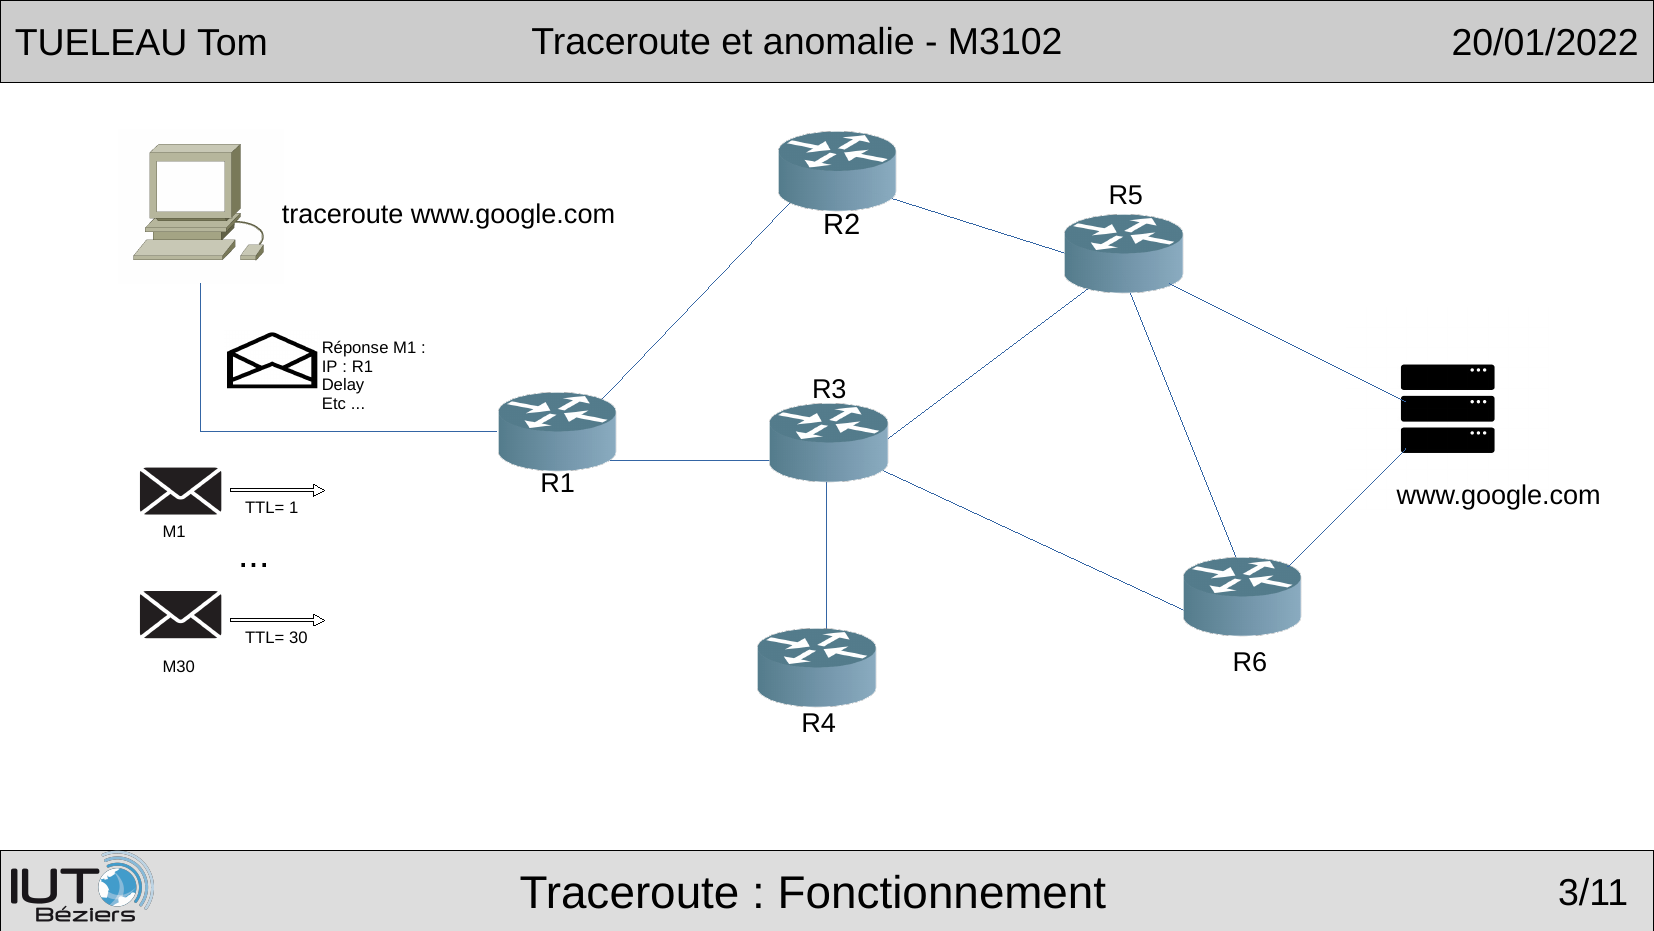

R5
traceroute www.google.com
R2
Réponse M1 :
IP : R1
Delay
Etc ...
R3
R1
www.google.com
TTL= 1
M1
...
TTL= 30
R6
M30
R4
Traceroute : Fonctionnement